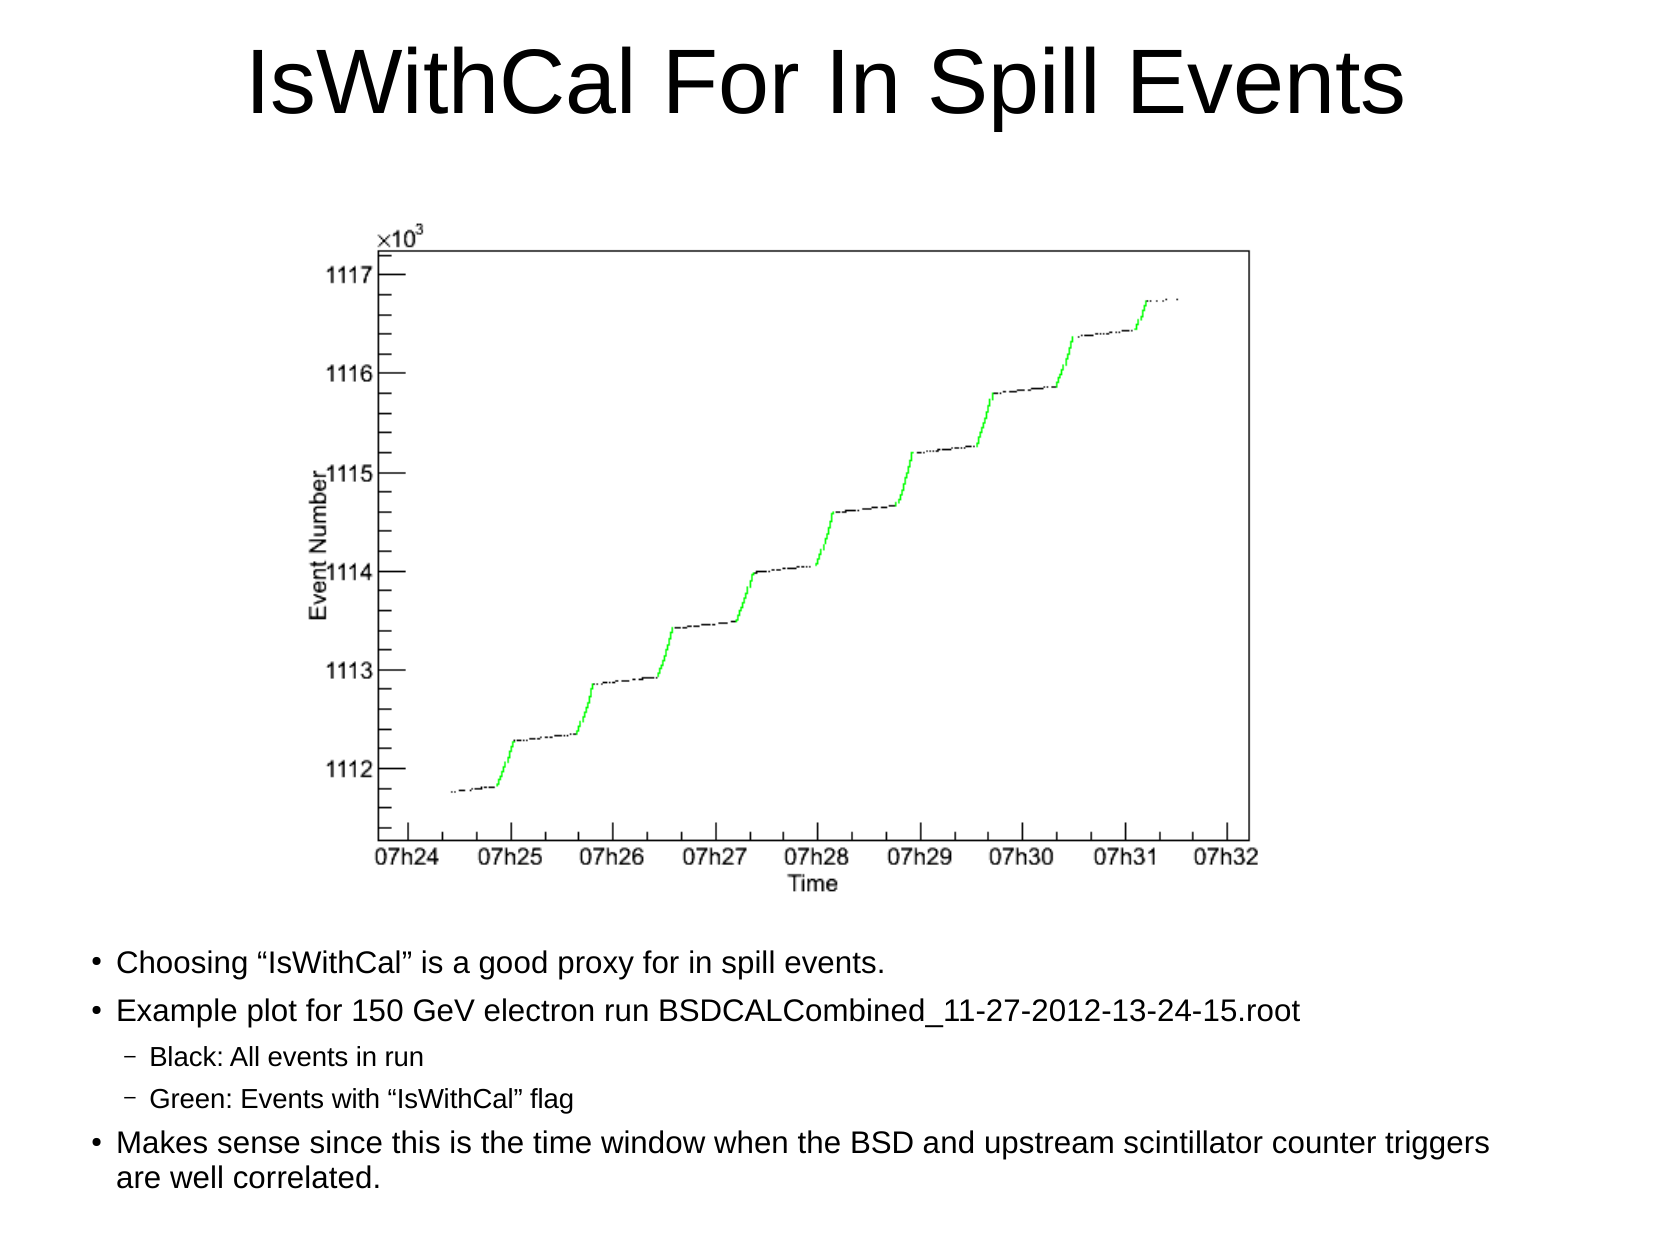

# IsWithCal For In Spill Events
Choosing “IsWithCal” is a good proxy for in spill events.
Example plot for 150 GeV electron run BSDCALCombined_11-27-2012-13-24-15.root
Black: All events in run
Green: Events with “IsWithCal” flag
Makes sense since this is the time window when the BSD and upstream scintillator counter triggers are well correlated.